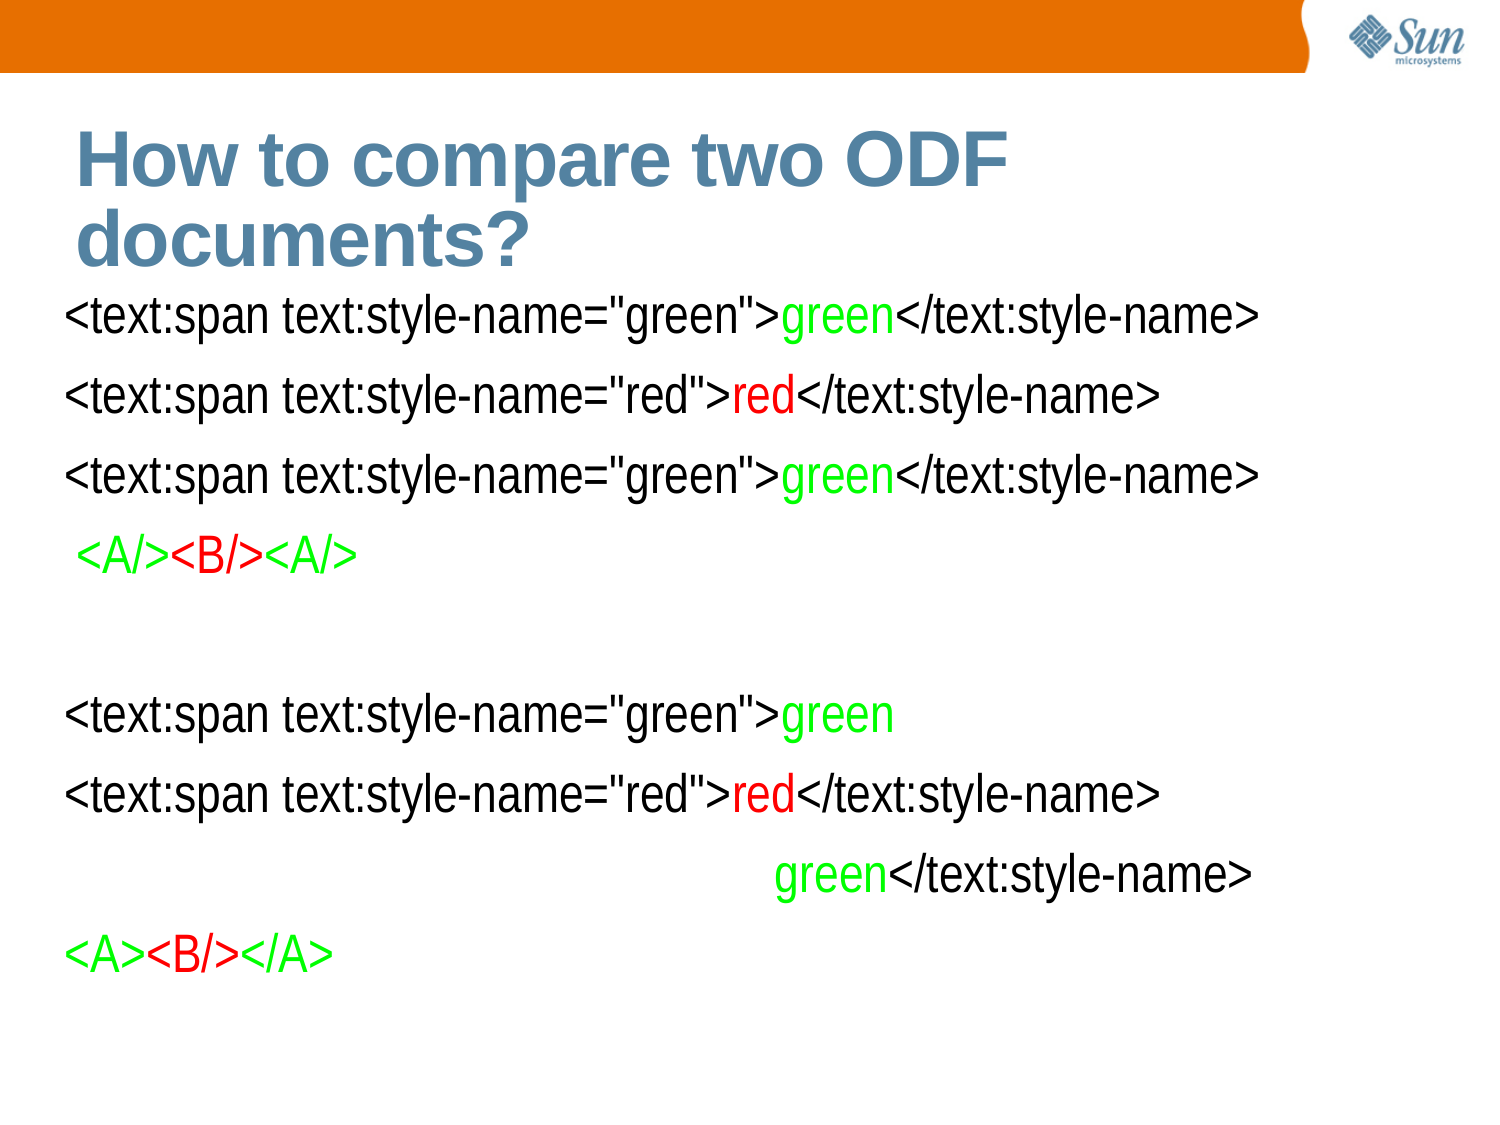

# How to compare two ODF documents?
<text:span text:style-name="green">green</text:style-name>
<text:span text:style-name="red">red</text:style-name>
<text:span text:style-name="green">green</text:style-name>
 <A/><B/><A/>
<text:span text:style-name="green">green
<text:span text:style-name="red">red</text:style-name>
 green</text:style-name>
<A><B/></A>